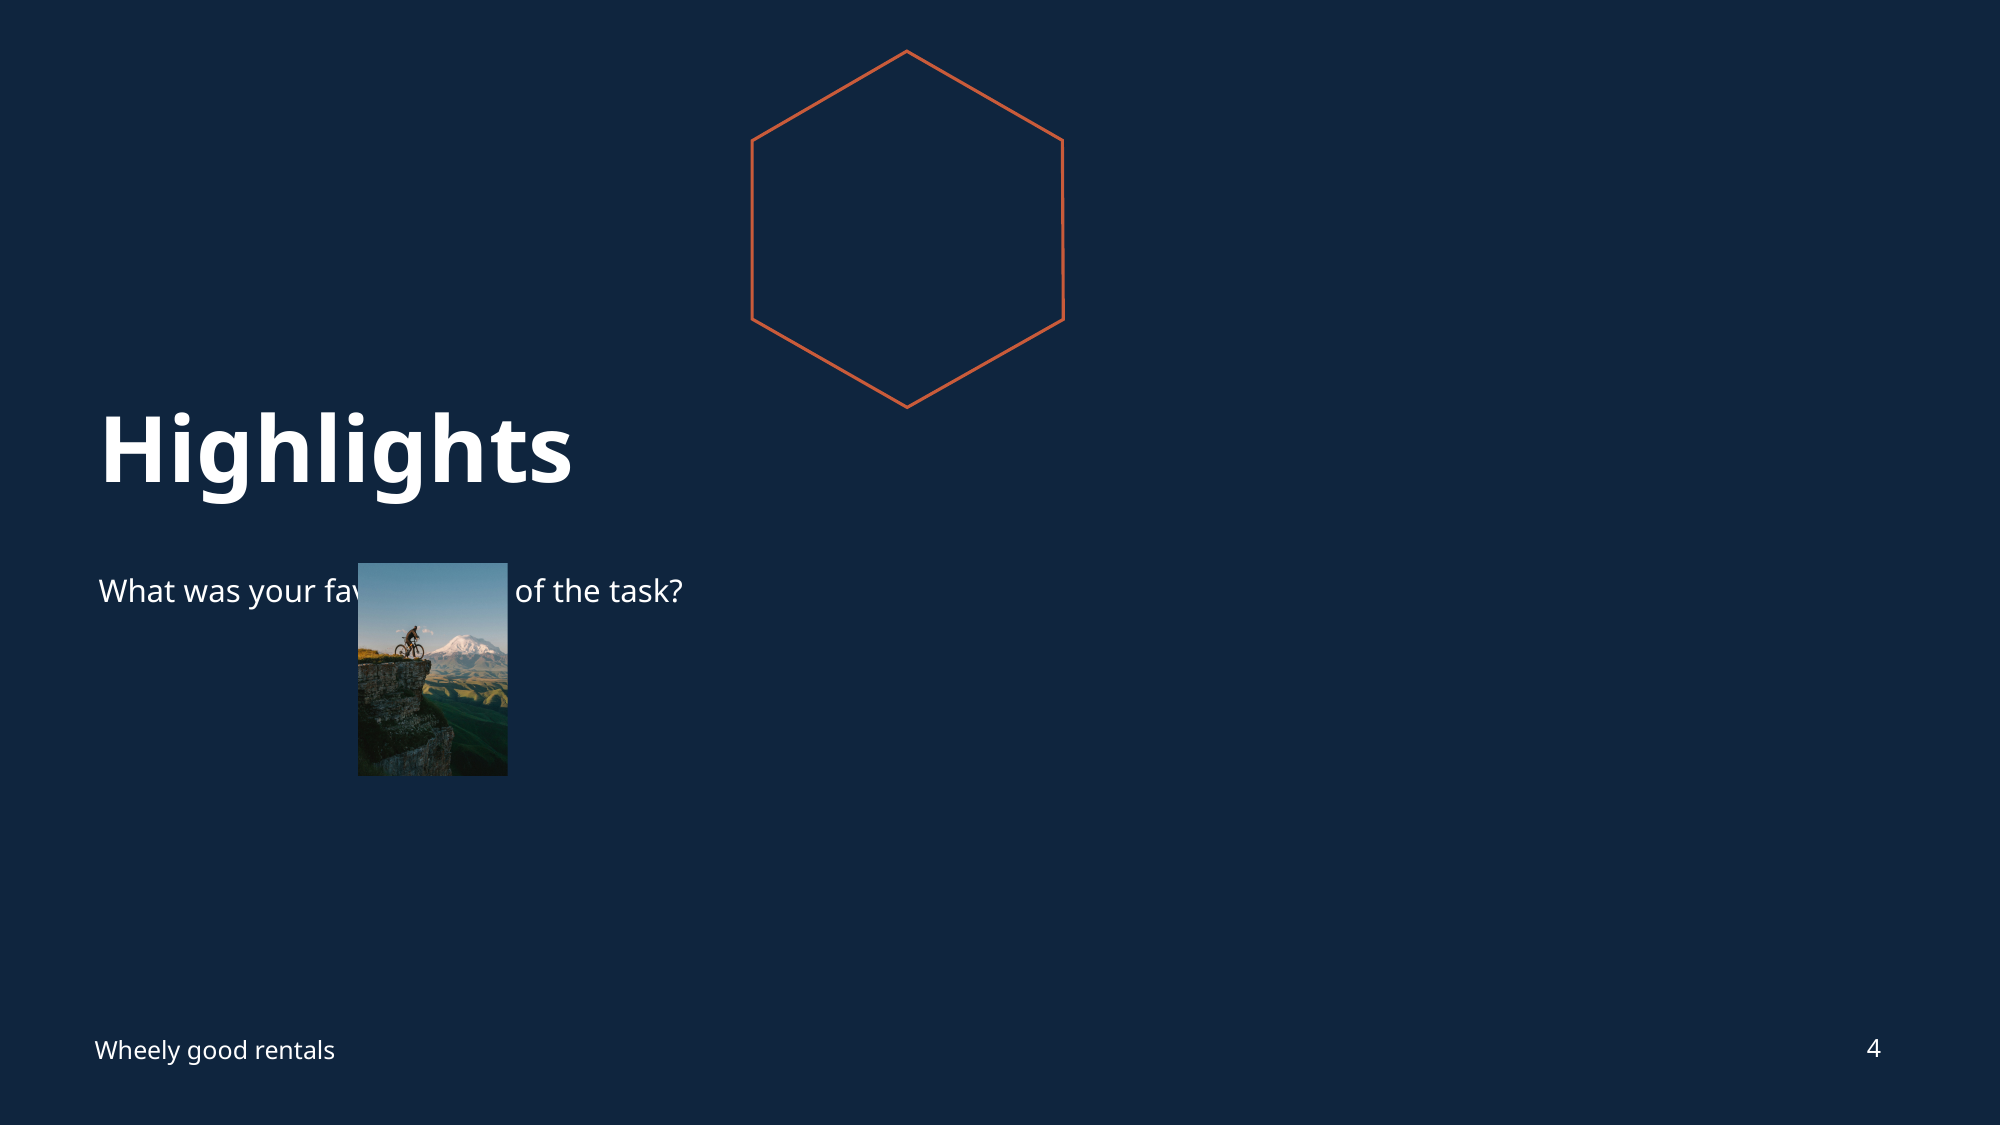

# Highlights
What was your favorite part of the task?
Wheely good rentals